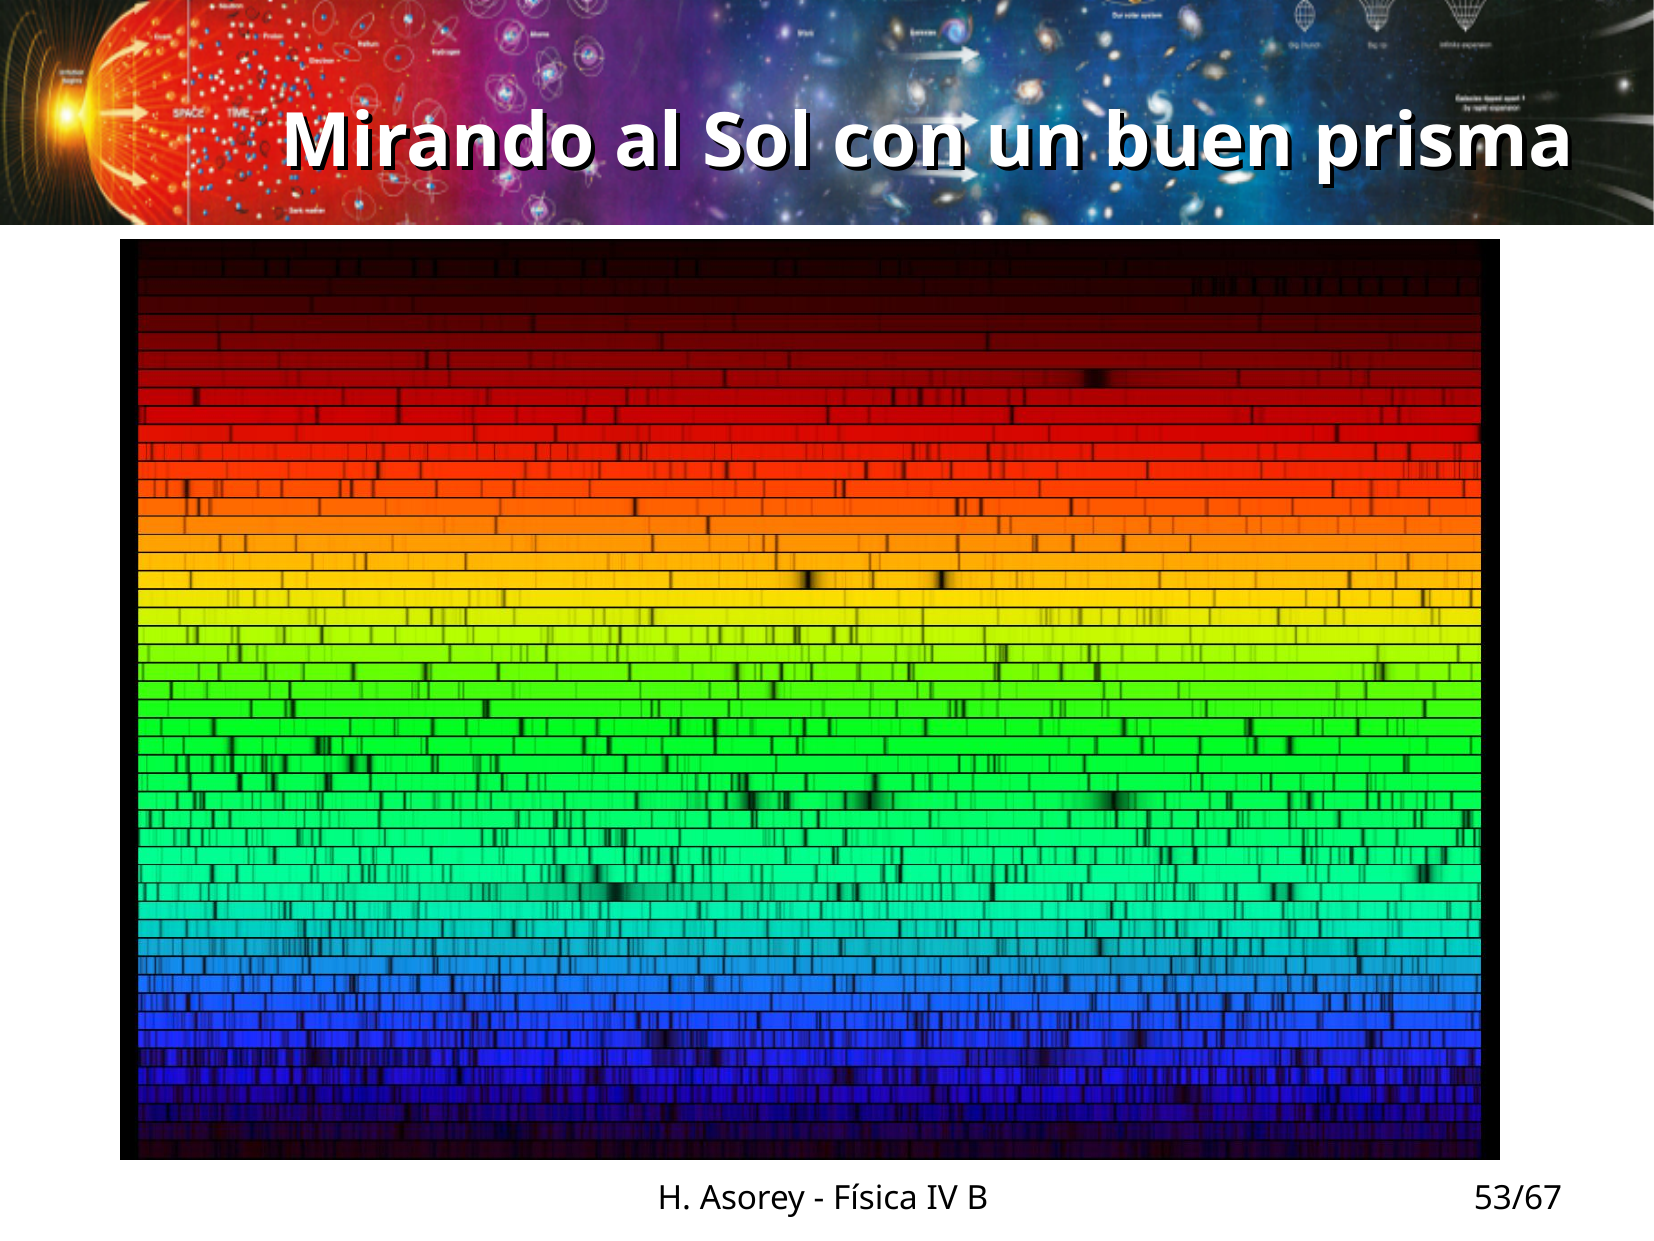

# Mirando al Sol con un buen prisma
H. Asorey - Física IV B
53